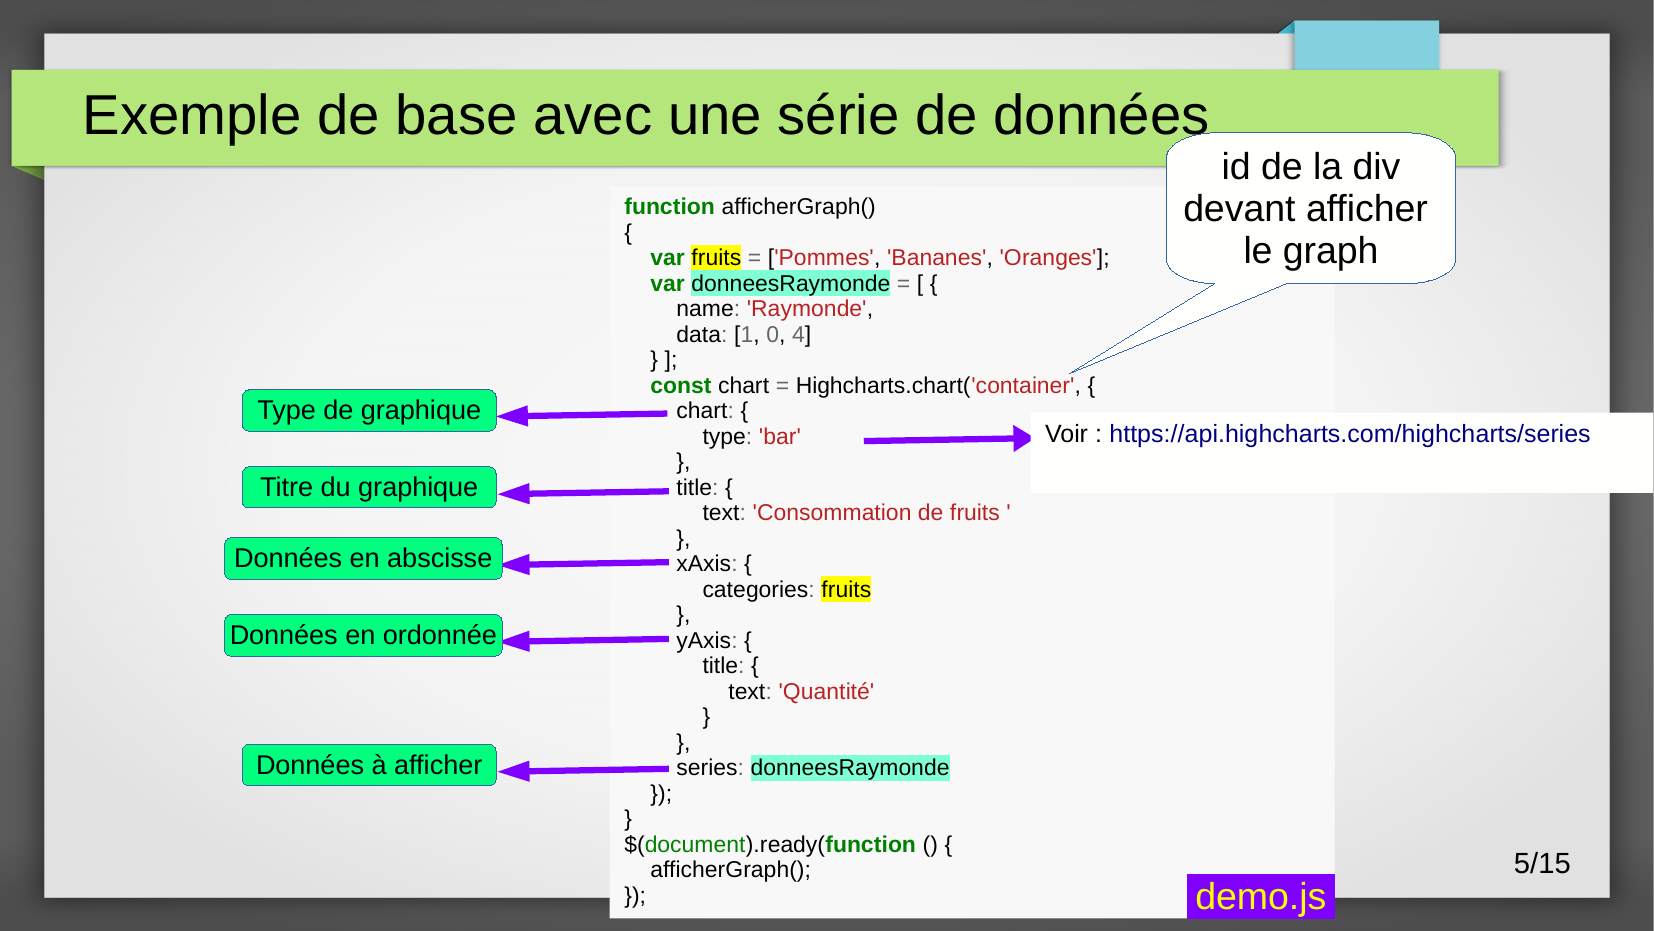

# Exemple de base avec une série de données
id de la div
devant afficher
le graph
function afficherGraph()
{
 var fruits = ['Pommes', 'Bananes', 'Oranges'];
 var donneesRaymonde = [ {
 name: 'Raymonde',
 data: [1, 0, 4]
 } ];
 const chart = Highcharts.chart('container', {
 chart: {
 type: 'bar'
 },
 title: {
 text: 'Consommation de fruits '
 },
 xAxis: {
 categories: fruits
 },
 yAxis: {
 title: {
 text: 'Quantité'
 }
 },
 series: donneesRaymonde
 });
}
$(document).ready(function () {
 afficherGraph();
});
Type de graphique
Voir : https://api.highcharts.com/highcharts/series
Titre du graphique
Données en abscisse
Données en ordonnée
Données à afficher
5
demo.js